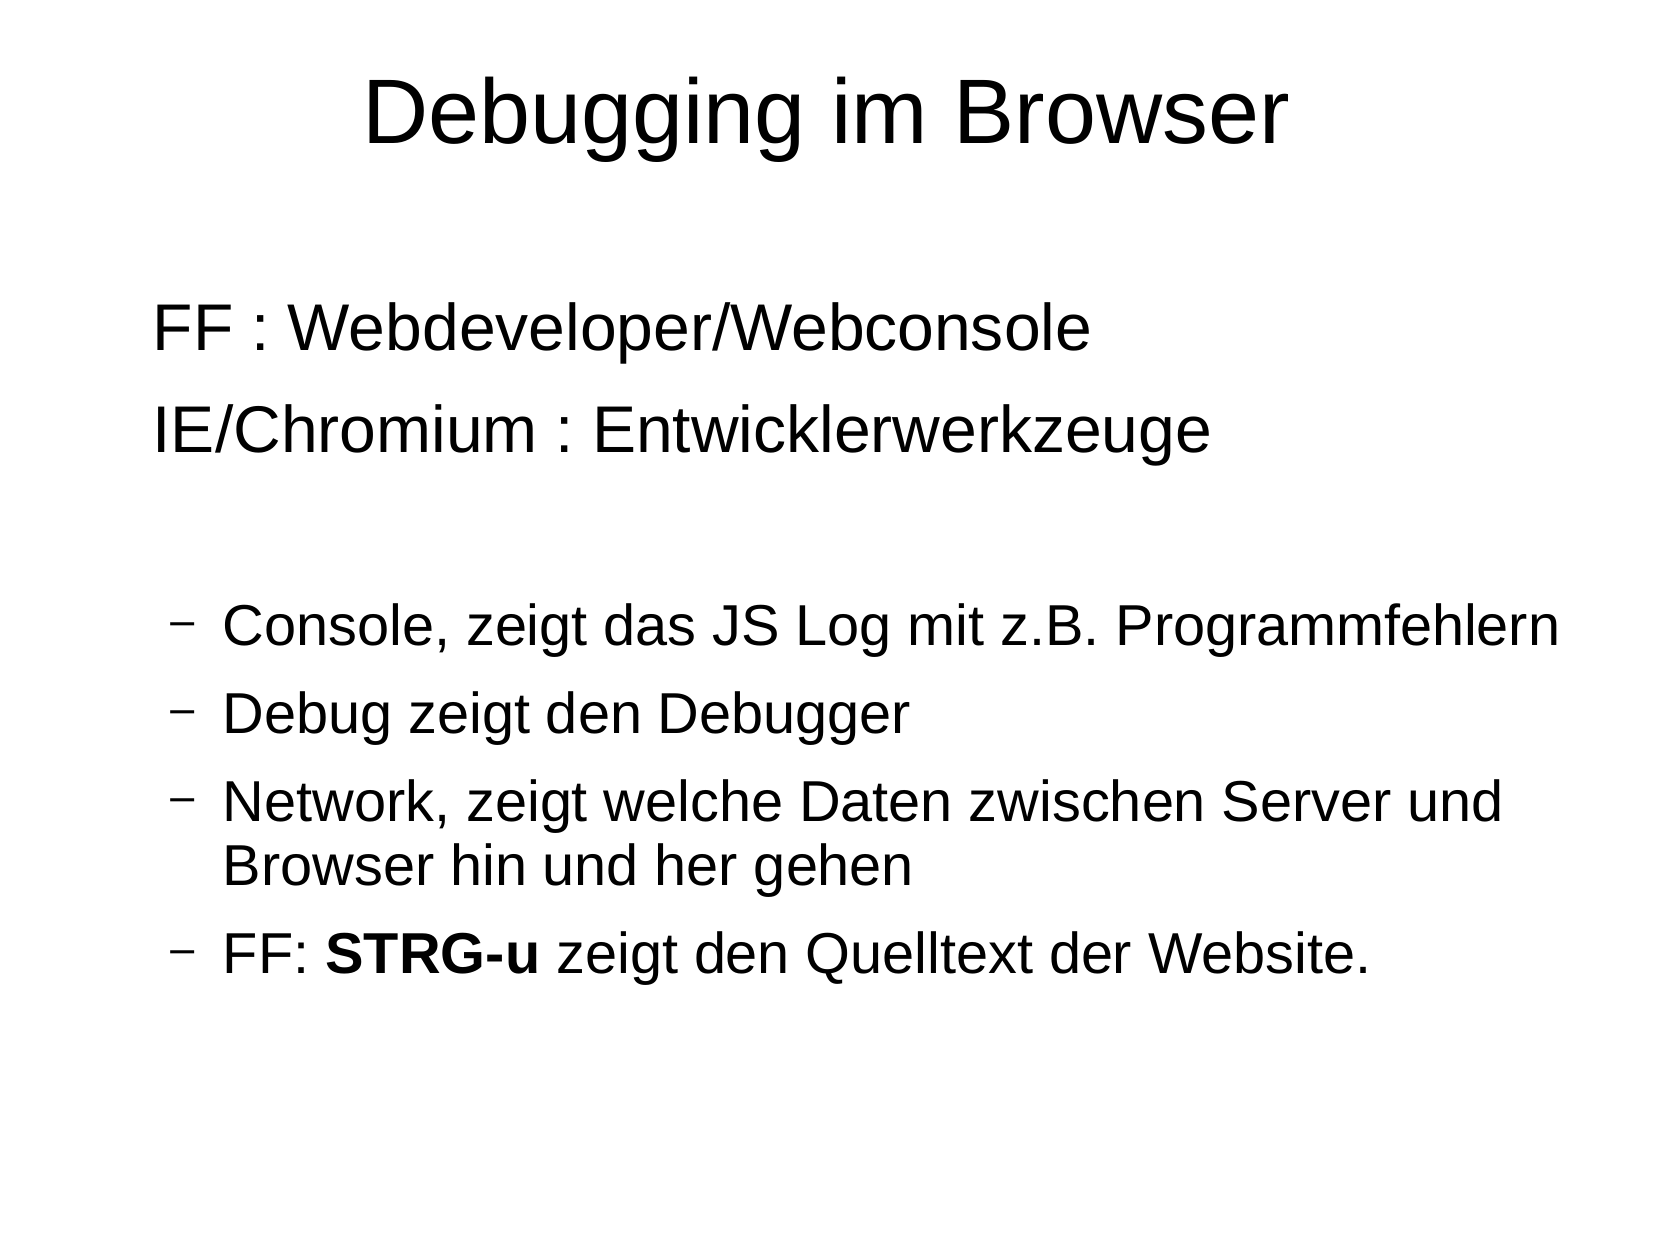

# Debugging im Browser
FF : Webdeveloper/Webconsole
IE/Chromium : Entwicklerwerkzeuge
Console, zeigt das JS Log mit z.B. Programmfehlern
Debug zeigt den Debugger
Network, zeigt welche Daten zwischen Server und Browser hin und her gehen
FF: STRG-u zeigt den Quelltext der Website.